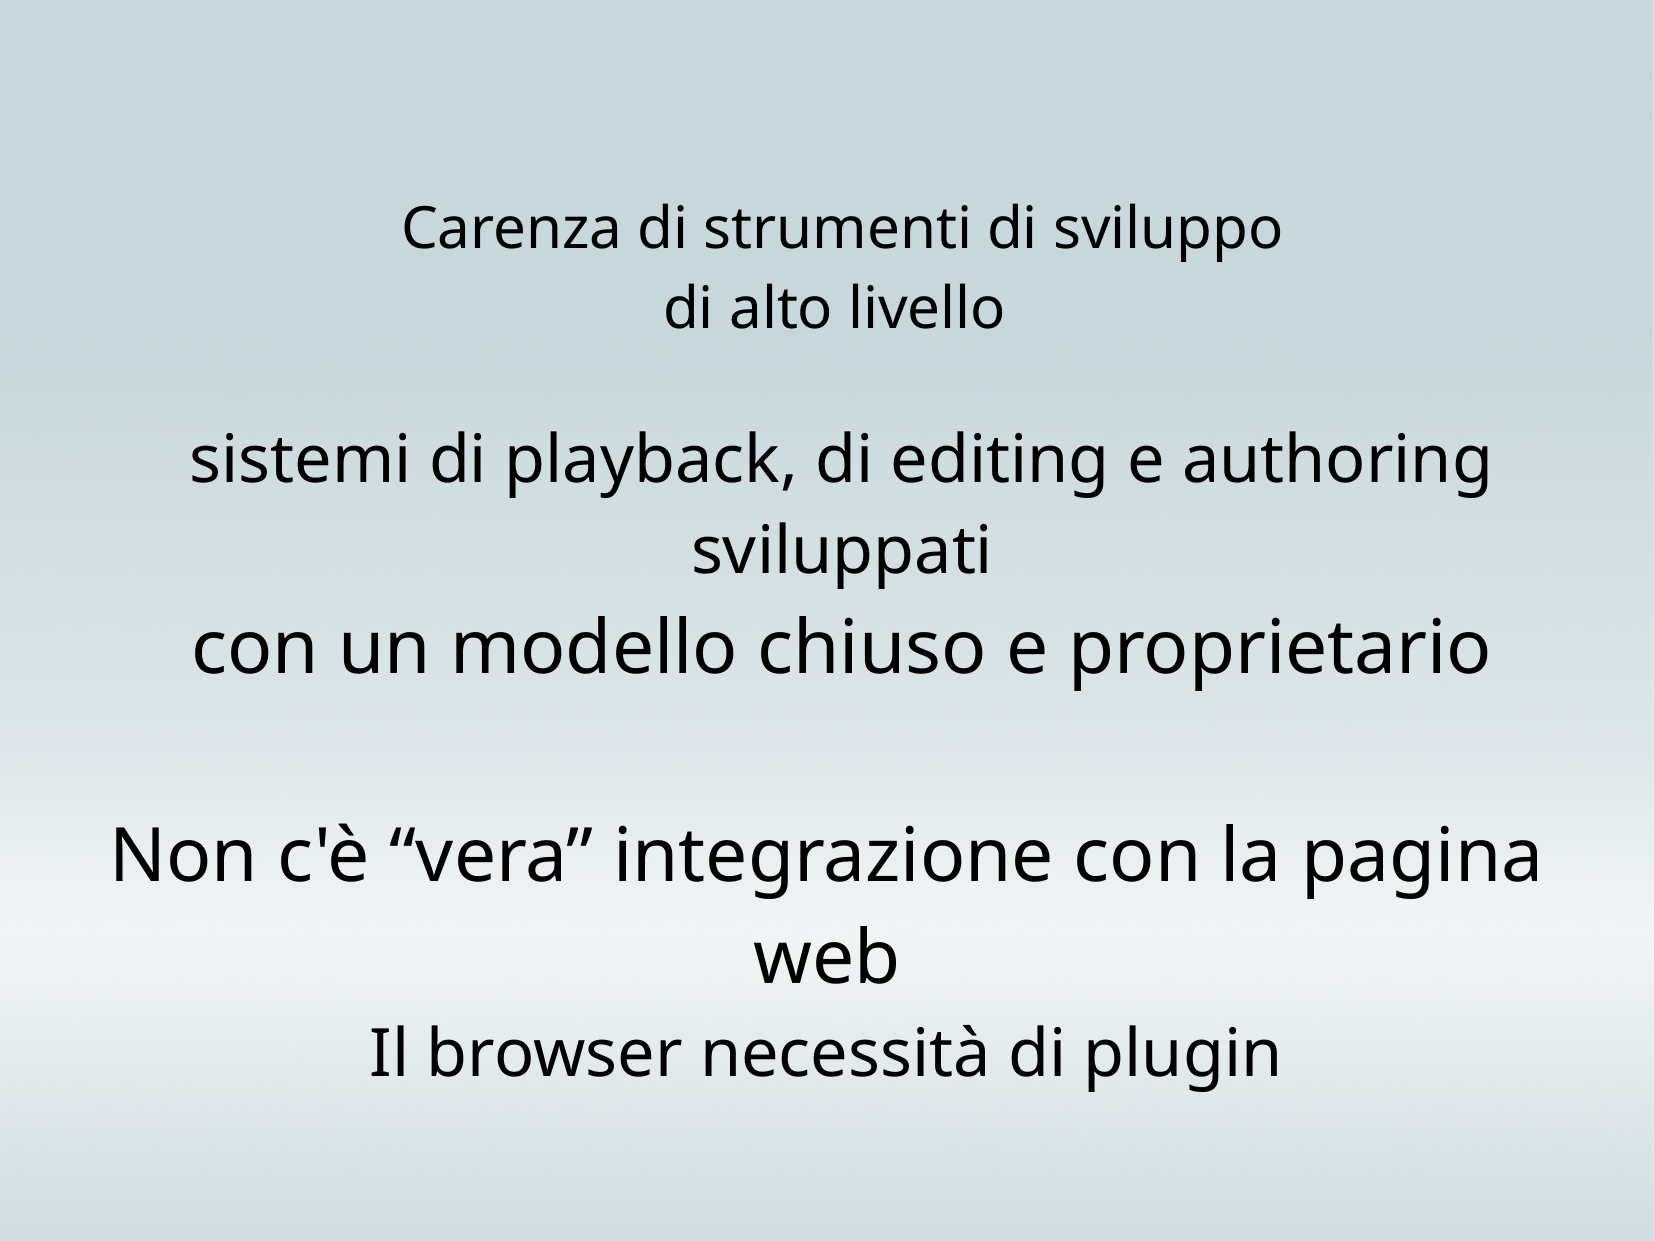

Carenza di strumenti di sviluppo
di alto livello
sistemi di playback, di editing e authoring
sviluppati
con un modello chiuso e proprietario
Non c'è “vera” integrazione con la pagina web
Il browser necessità di plugin